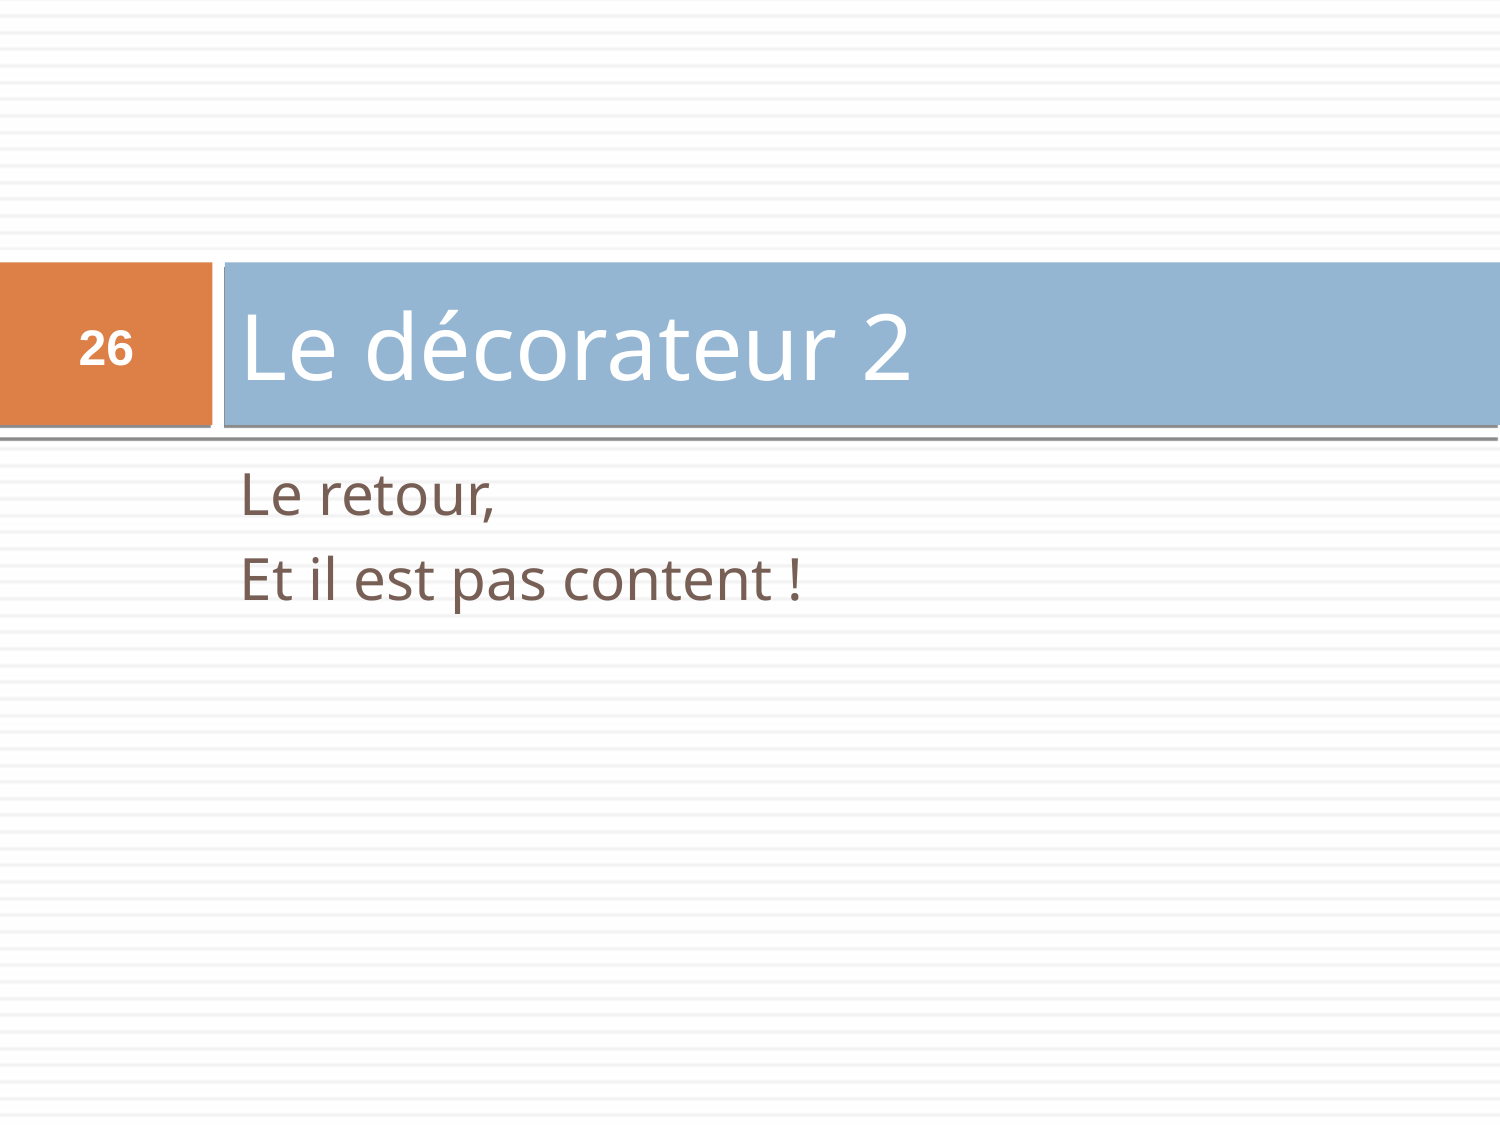

Le décorateur 2
# Le retour,
Et il est pas content !